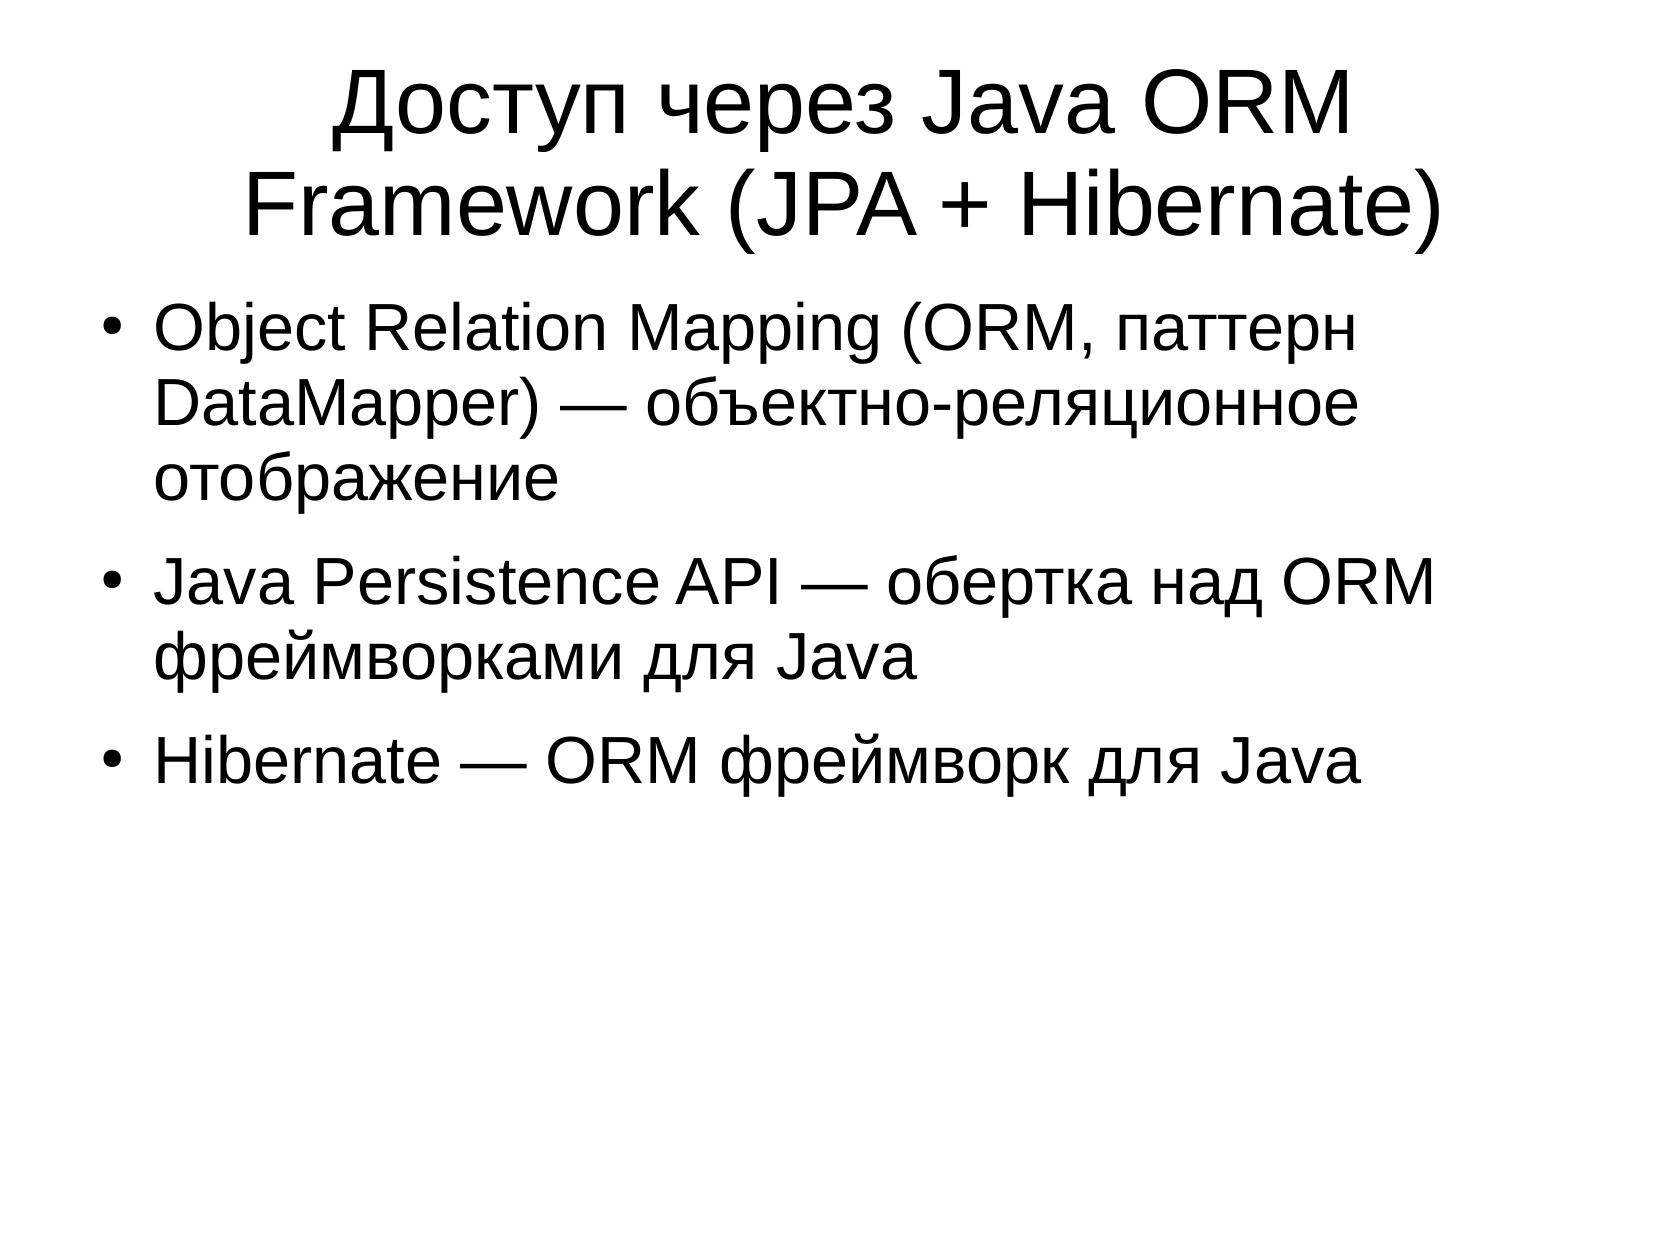

# Доступ через Java ORM Framework (JPA + Hibernate)
Object Relation Mapping (ORM, паттерн DataMapper) — объектно-реляционное отображение
Java Persistence API — обертка над ORM фреймворками для Java
Hibernate — ORM фреймворк для Java